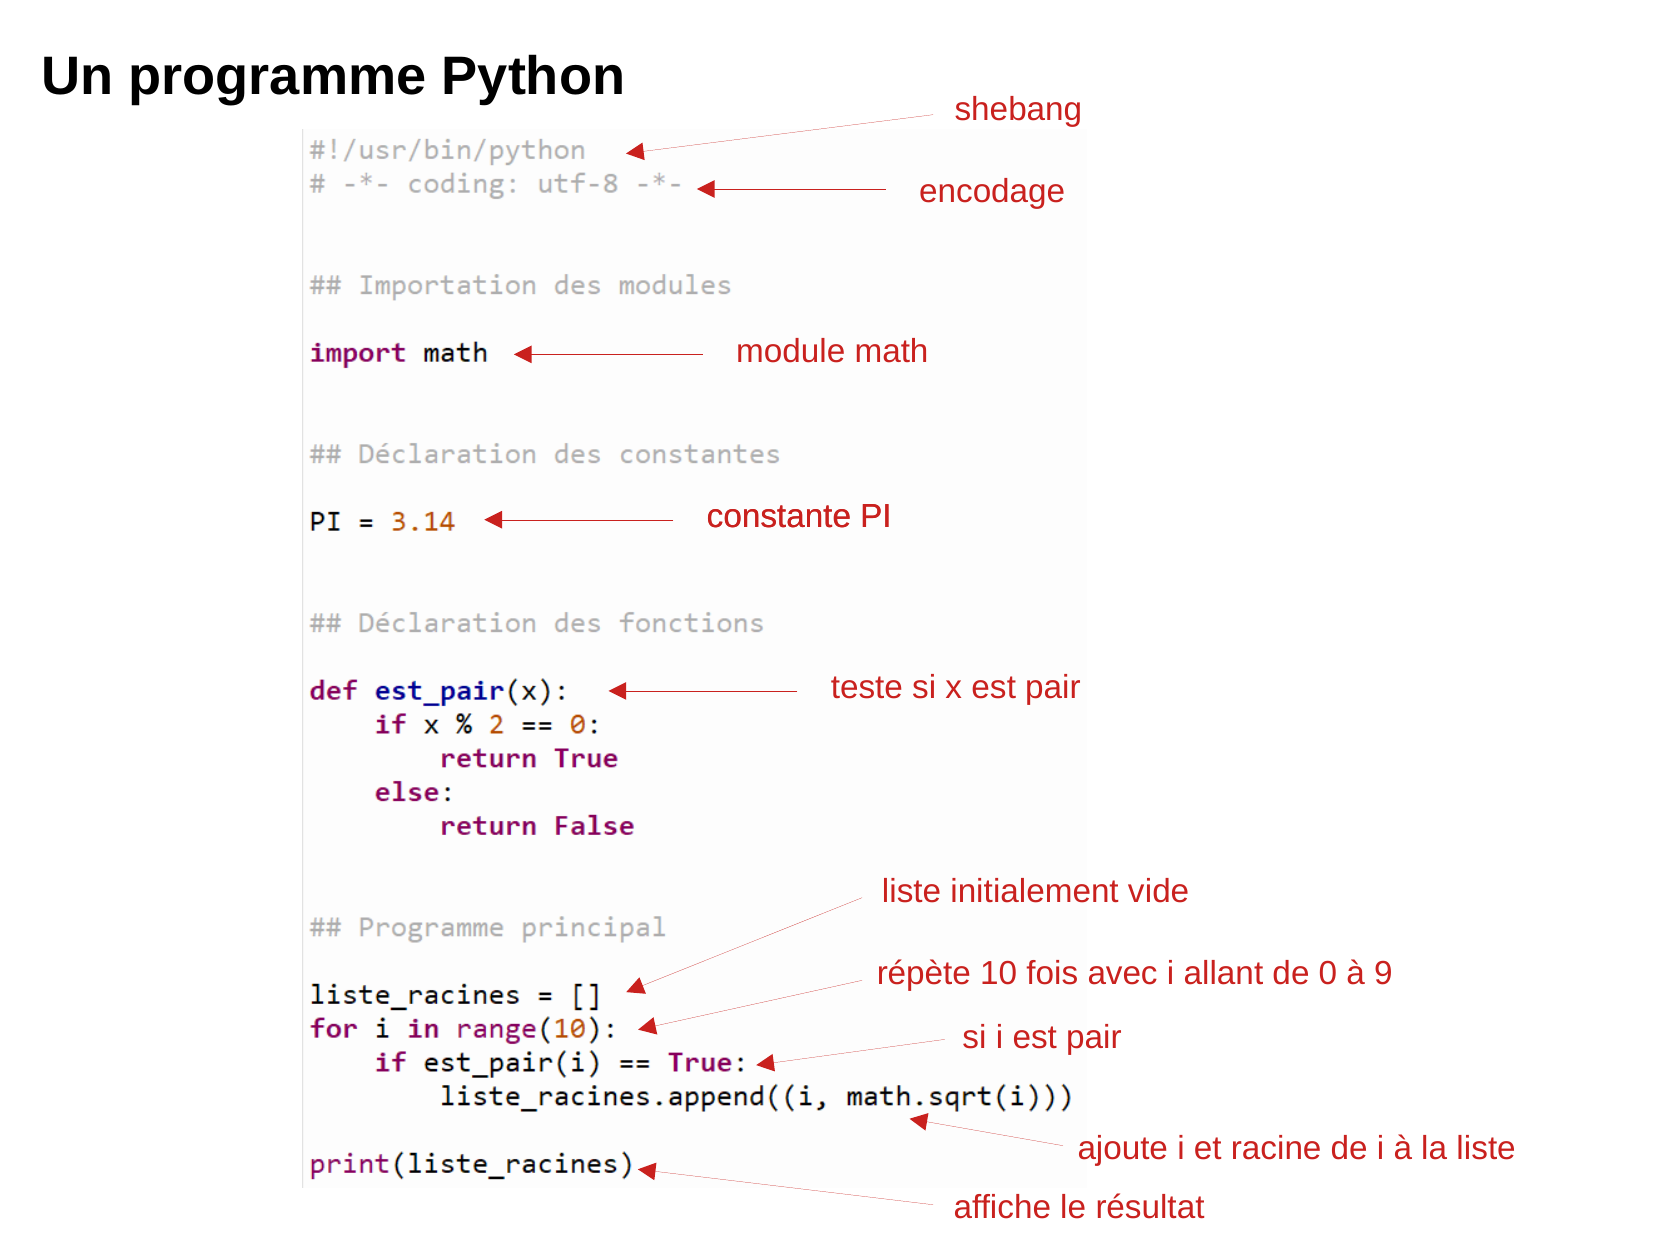

Un programme Python
shebang
encodage
module math
constante PI
constante PI
teste si x est pair
liste initialement vide
répète 10 fois avec i allant de 0 à 9
si i est pair
ajoute i et racine de i à la liste
affiche le résultat